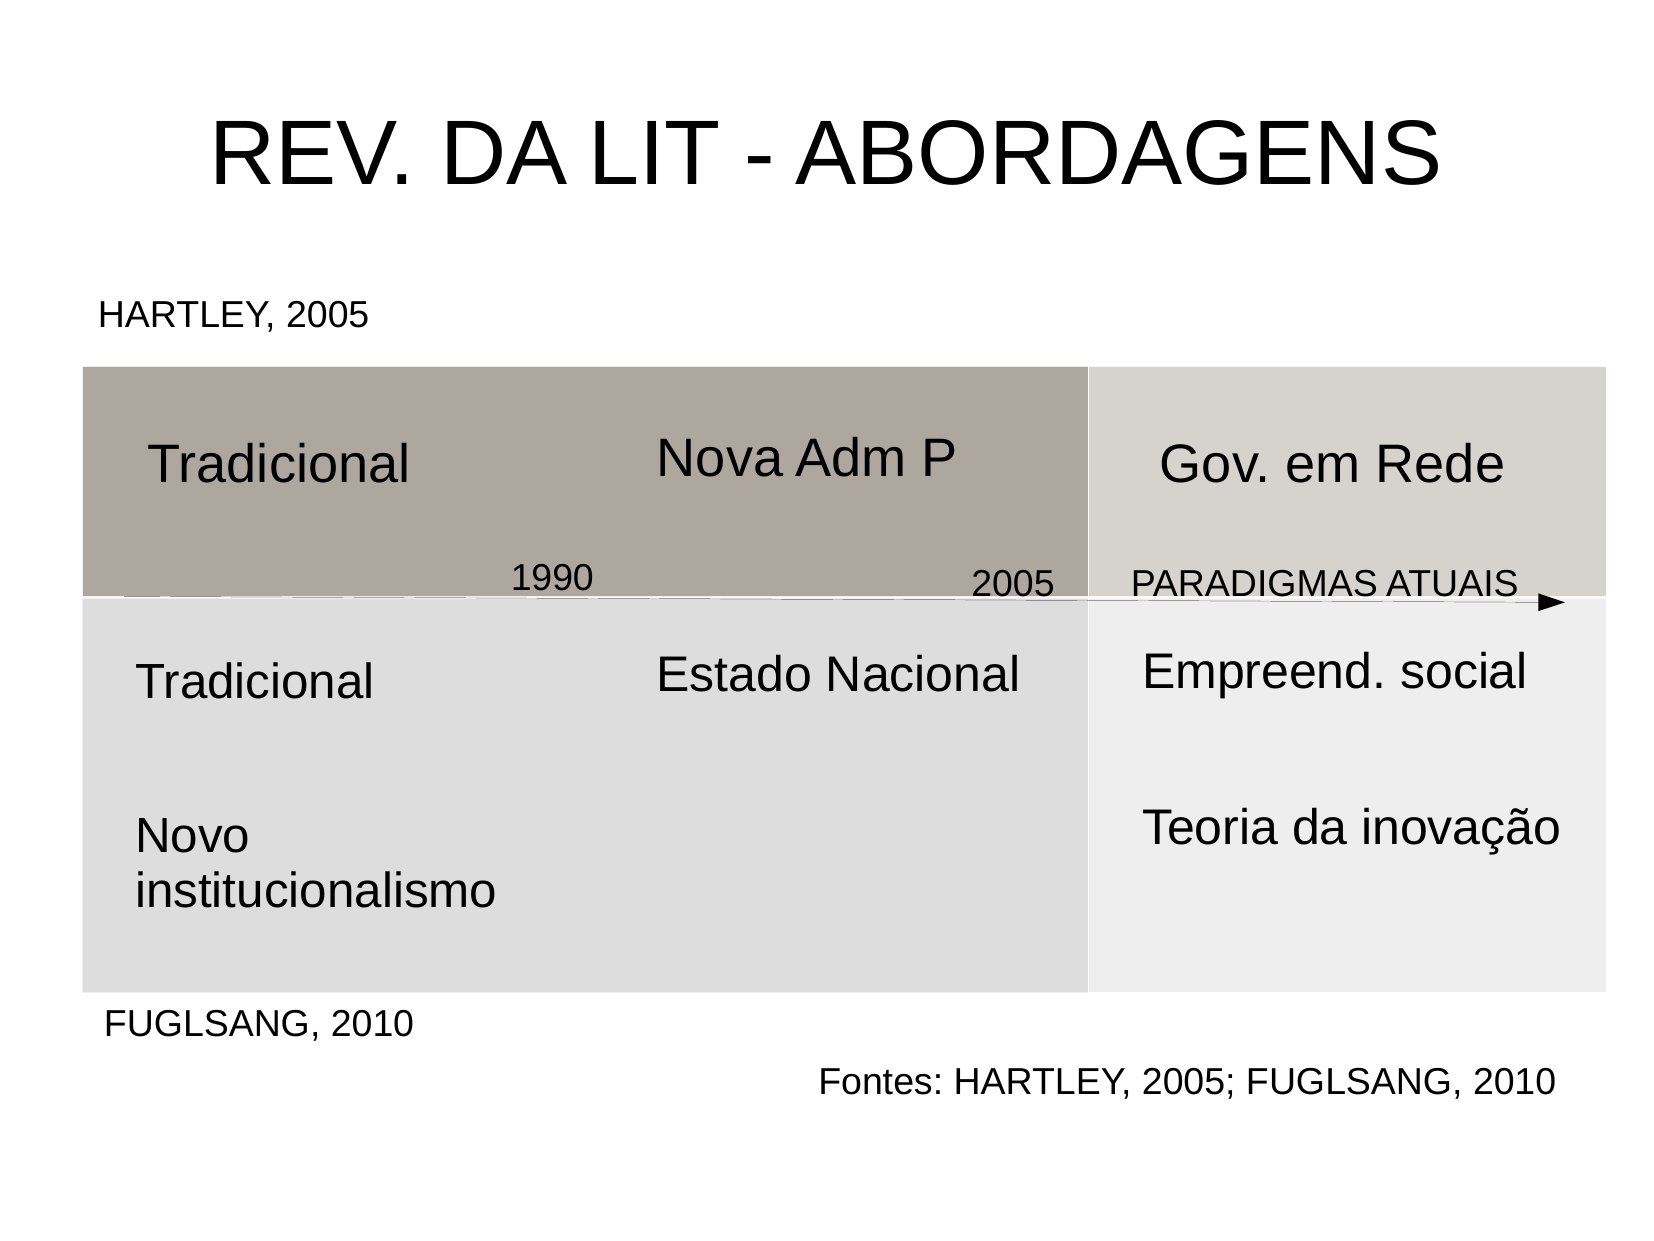

# REV. DA LIT - ABORDAGENS
HARTLEY, 2005
Nova Adm P
Tradicional
Gov. em Rede
Estado Nacional
1990
2005
PARADIGMAS ATUAIS
Empreend. social
Teoria da inovação
Tradicional
Novo institucionalismo
FUGLSANG, 2010
Fontes: HARTLEY, 2005; FUGLSANG, 2010